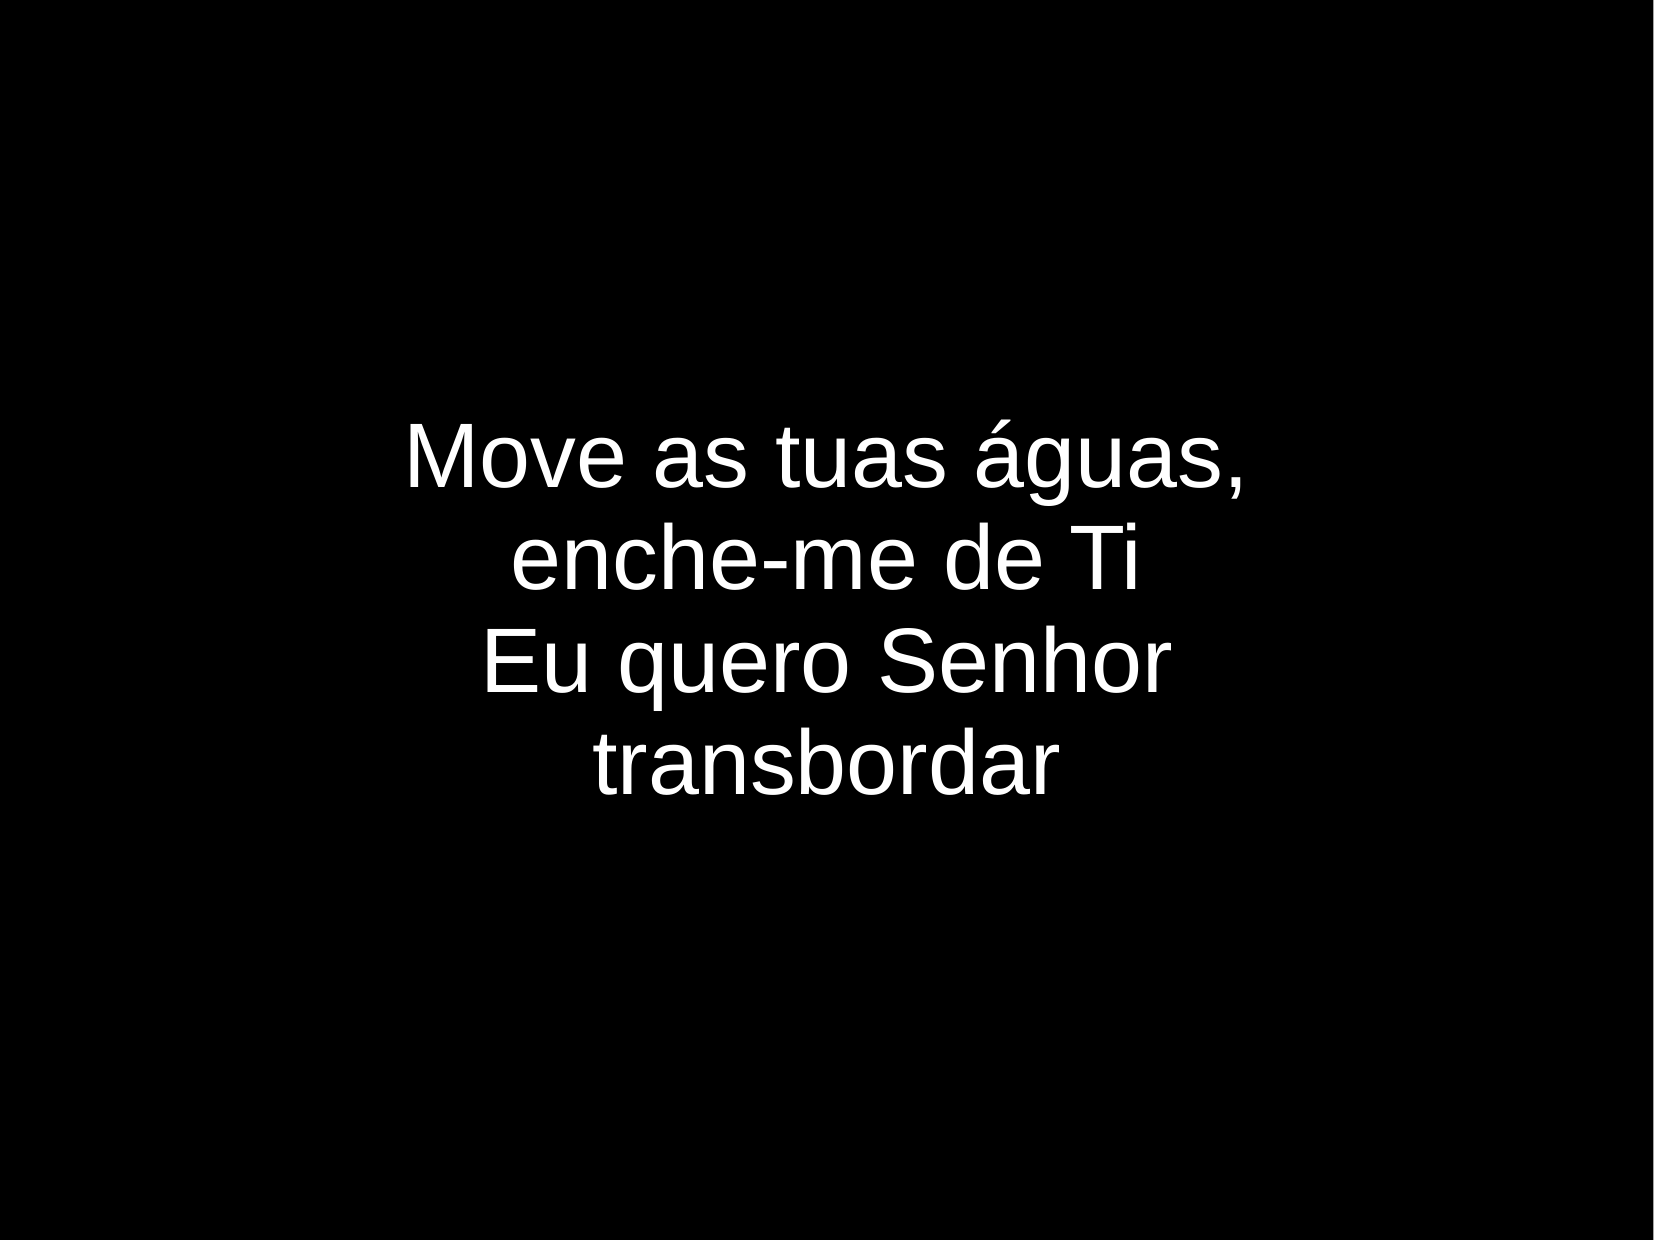

# Move as tuas águas,
enche-me de Ti
Eu quero Senhor
transbordar